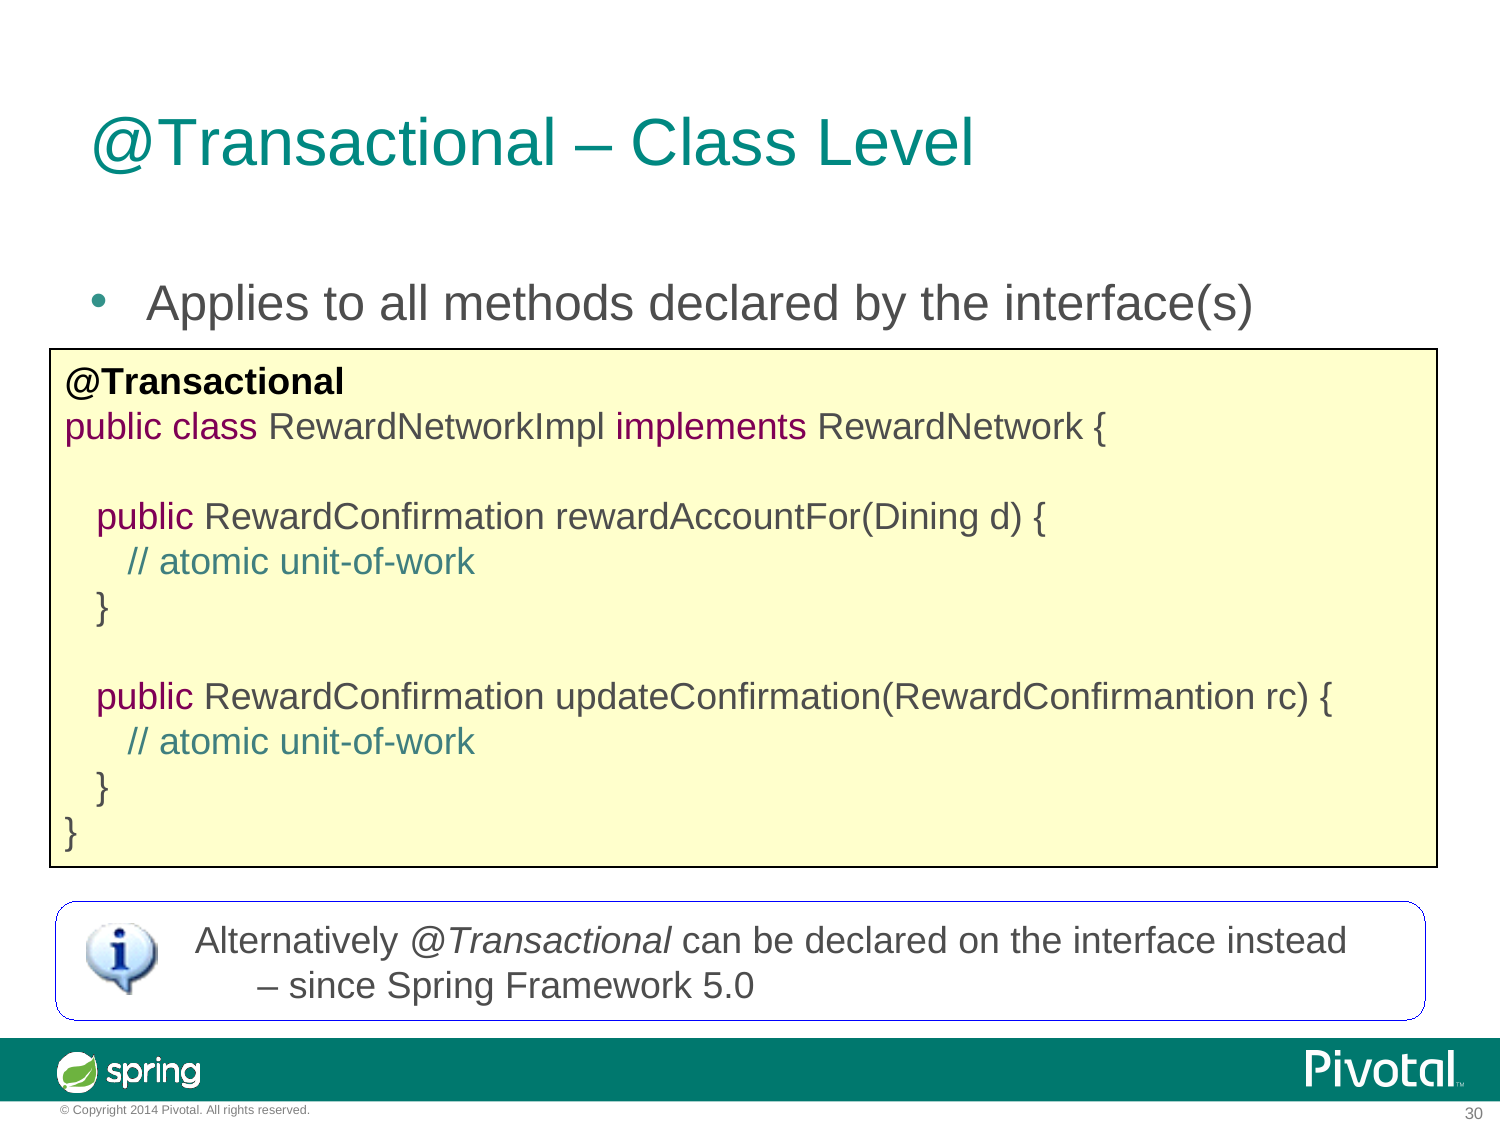

# @Transactional – Class Level
Applies to all methods declared by the interface(s)
@Transactional
public class RewardNetworkImpl implements RewardNetwork {
 public RewardConfirmation rewardAccountFor(Dining d) {
 // atomic unit-of-work
 }
 public RewardConfirmation updateConfirmation(RewardConfirmantion rc) {
 // atomic unit-of-work
 }
}
Alternatively @Transactional can be declared on the interface instead
 – since Spring Framework 5.0